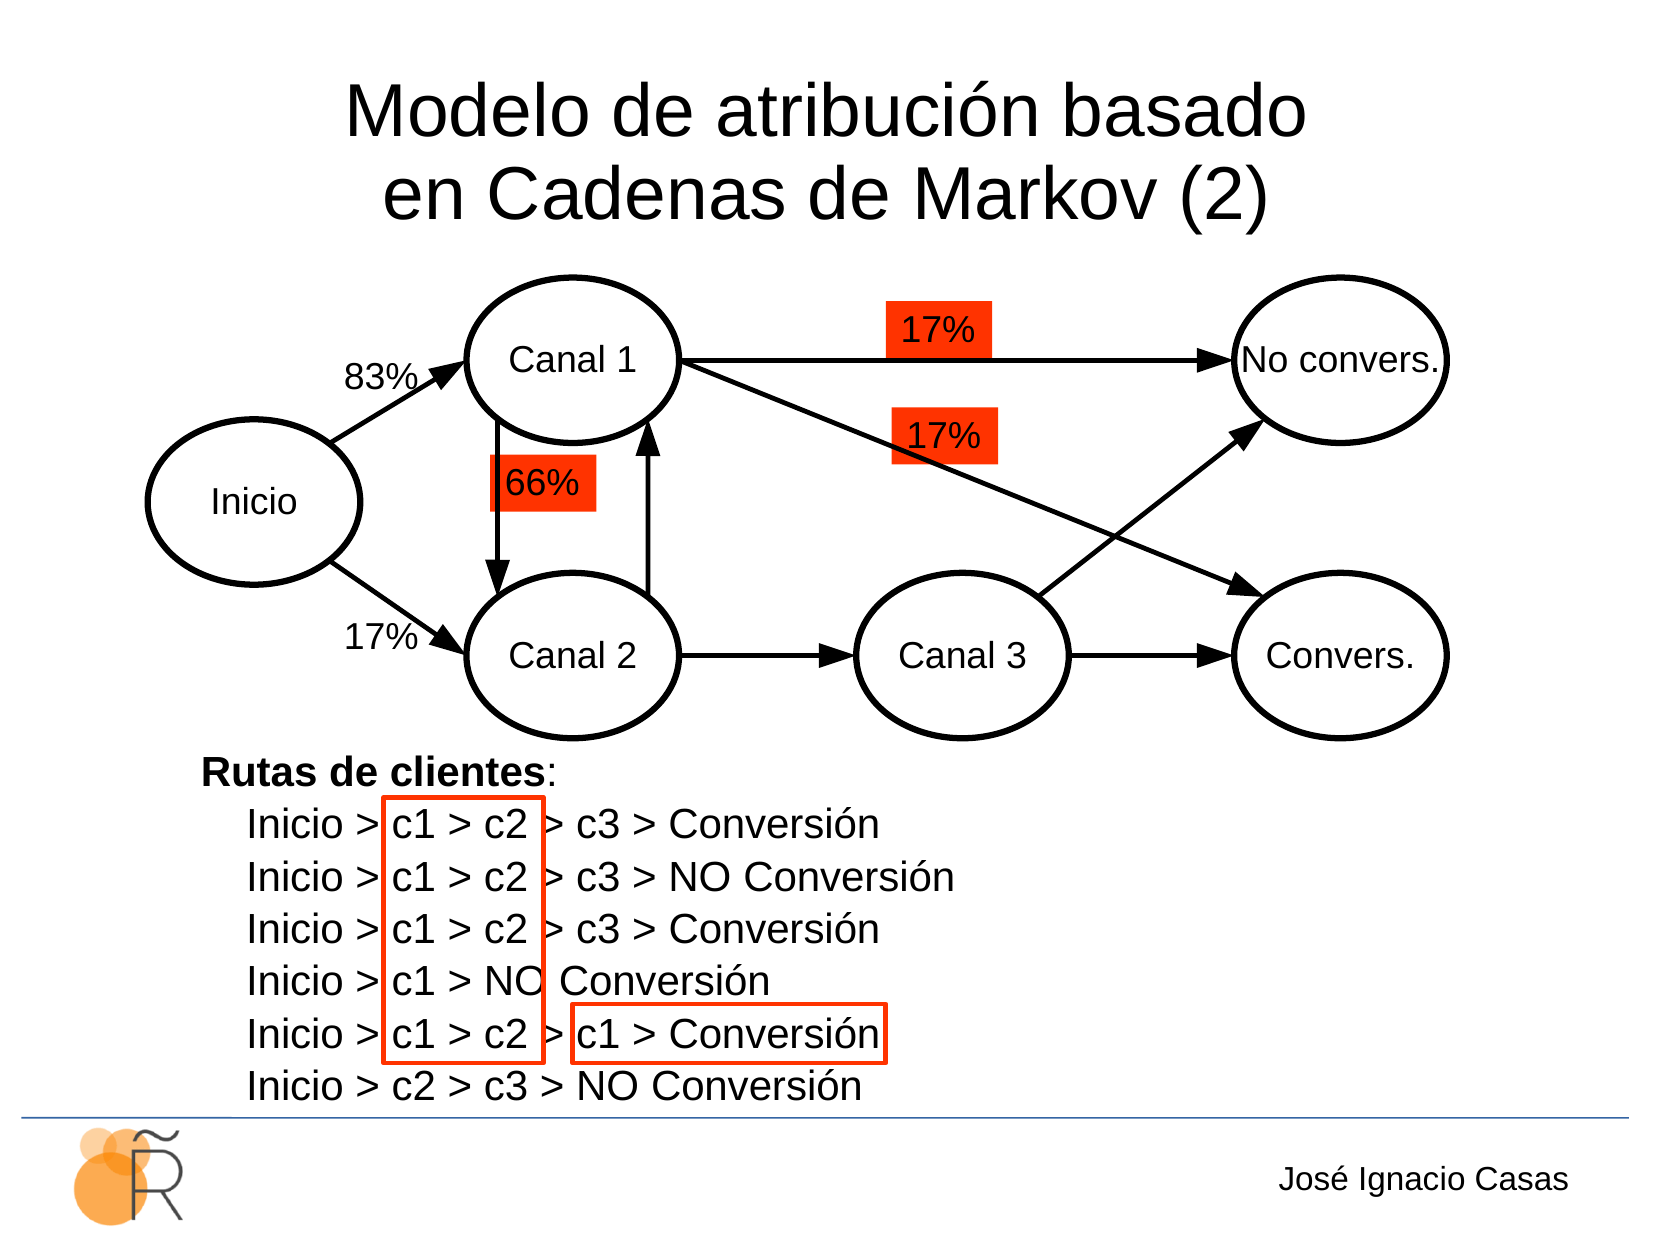

# Modelo de atribución basado en Cadenas de Markov (2)
Canal 1
No convers.
17%
83%
17%
Inicio
66%
Canal 2
Canal 3
Convers.
17%
Rutas de clientes:
Inicio > c1 > c2 > c3 > Conversión
Inicio > c1 > c2 > c3 > NO Conversión
Inicio > c1 > c2 > c3 > Conversión
Inicio > c1 > NO Conversión
Inicio > c1 > c2 > c1 > Conversión
Inicio > c2 > c3 > NO Conversión